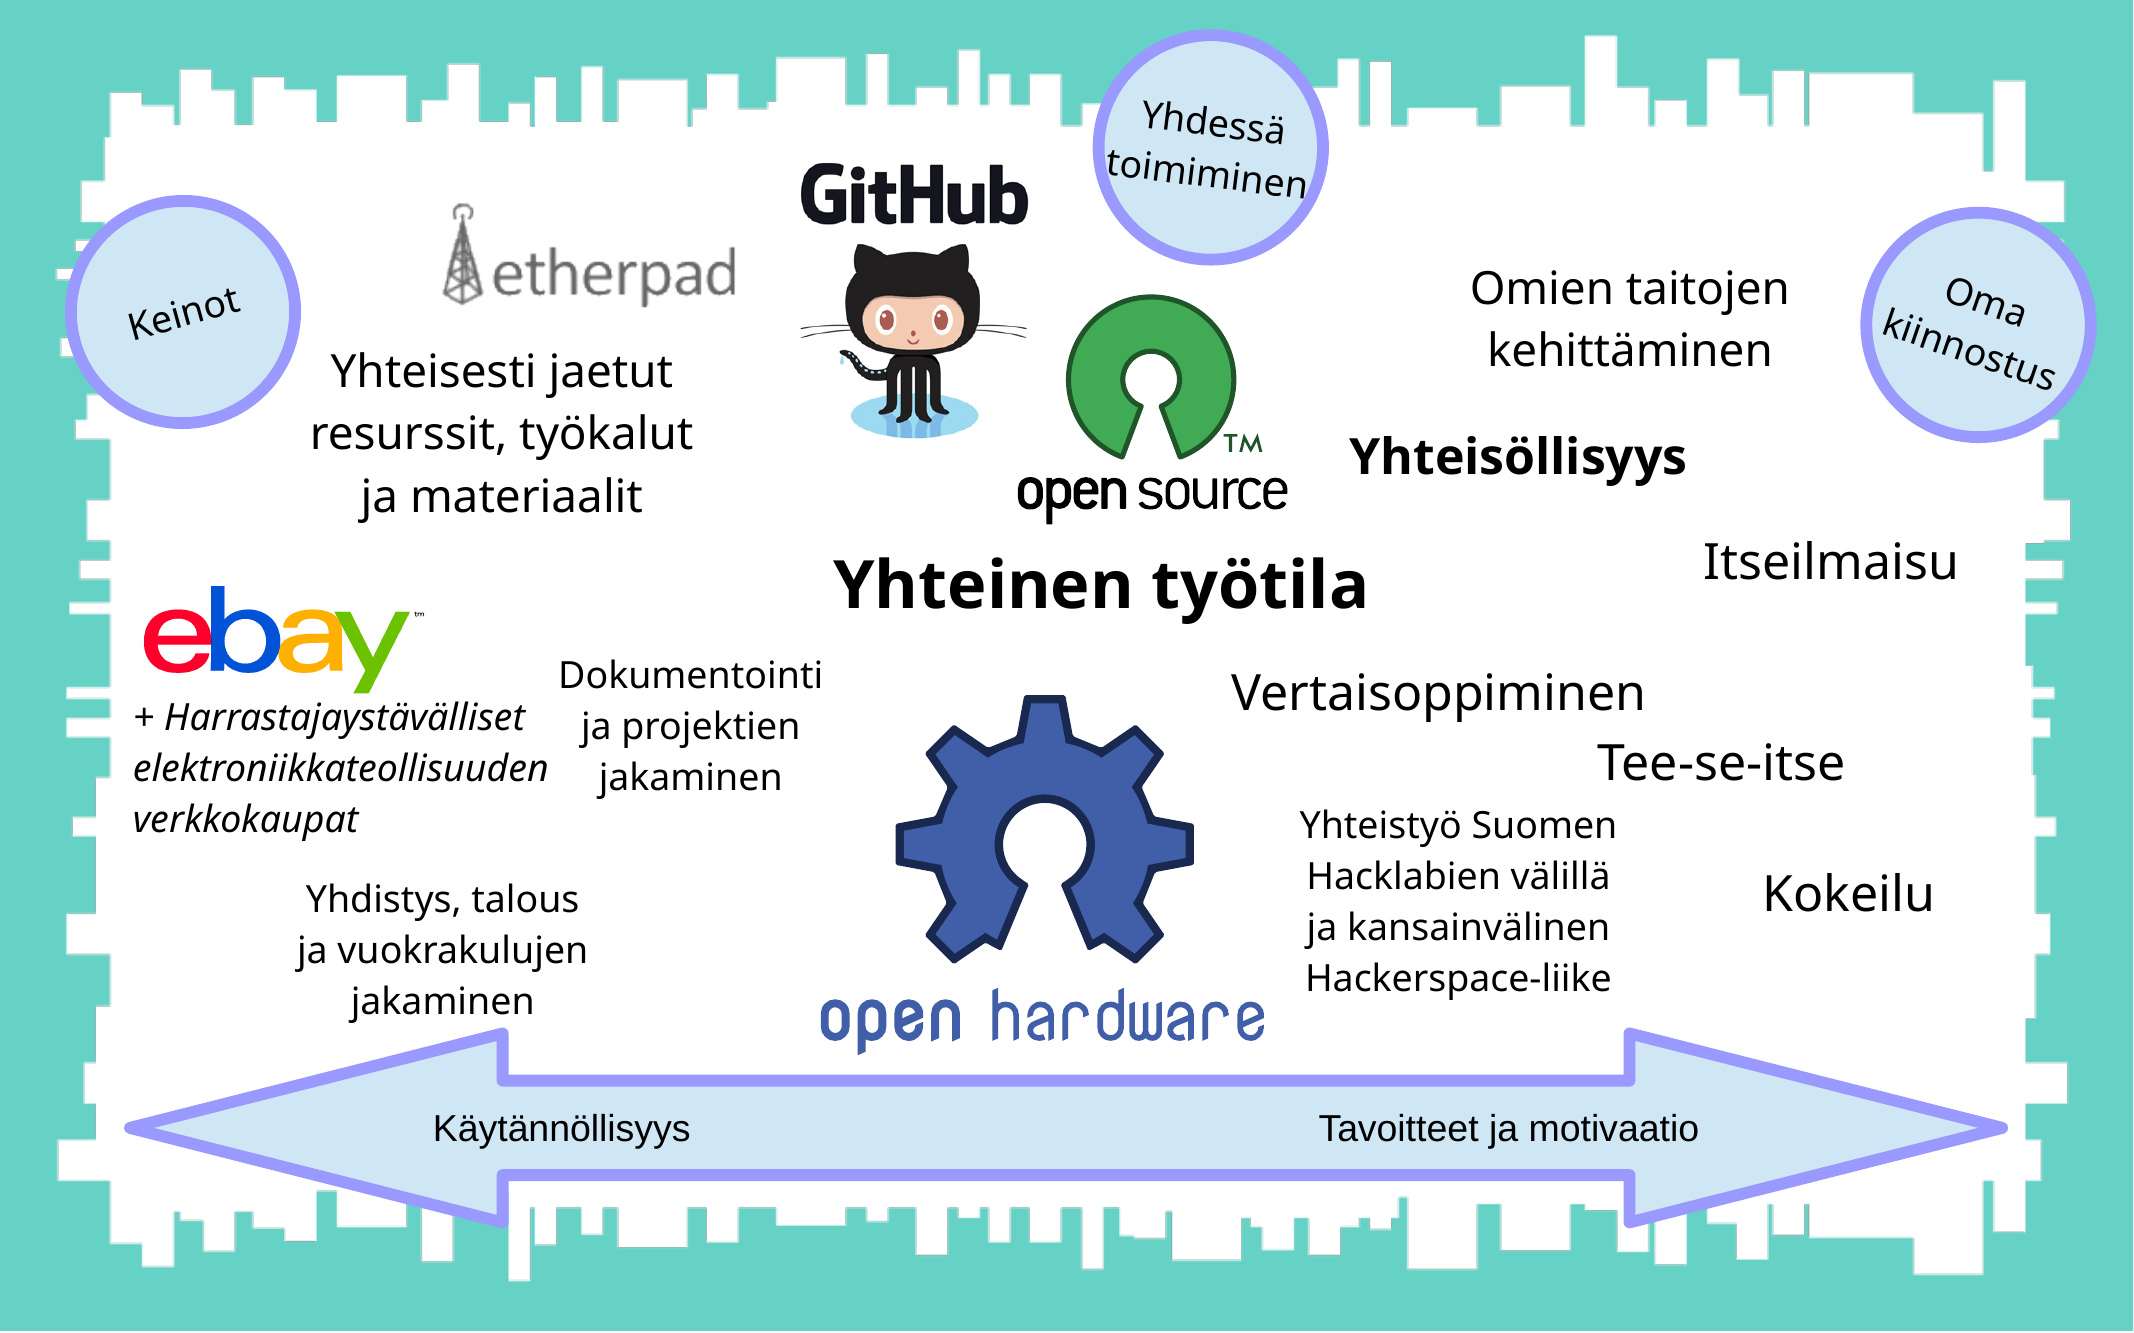

Yhdessä
toimiminen
Keinot
Oma
kiinnostus
Omien taitojen kehittäminen
Yhteisesti jaetut resurssit, työkalut ja materiaalit
Yhteisöllisyys
Itseilmaisu
Yhteinen työtila
Dokumentointi
ja projektien
jakaminen
Vertaisoppiminen
+ Harrastajaystävälliset elektroniikkateollisuuden verkkokaupat
Tee-se-itse
Yhteistyö Suomen Hacklabien välillä ja kansainvälinen Hackerspace-liike
Kokeilu
Yhdistys, talous ja vuokrakulujen
jakaminen
Käytännöllisyys									Tavoitteet ja motivaatio